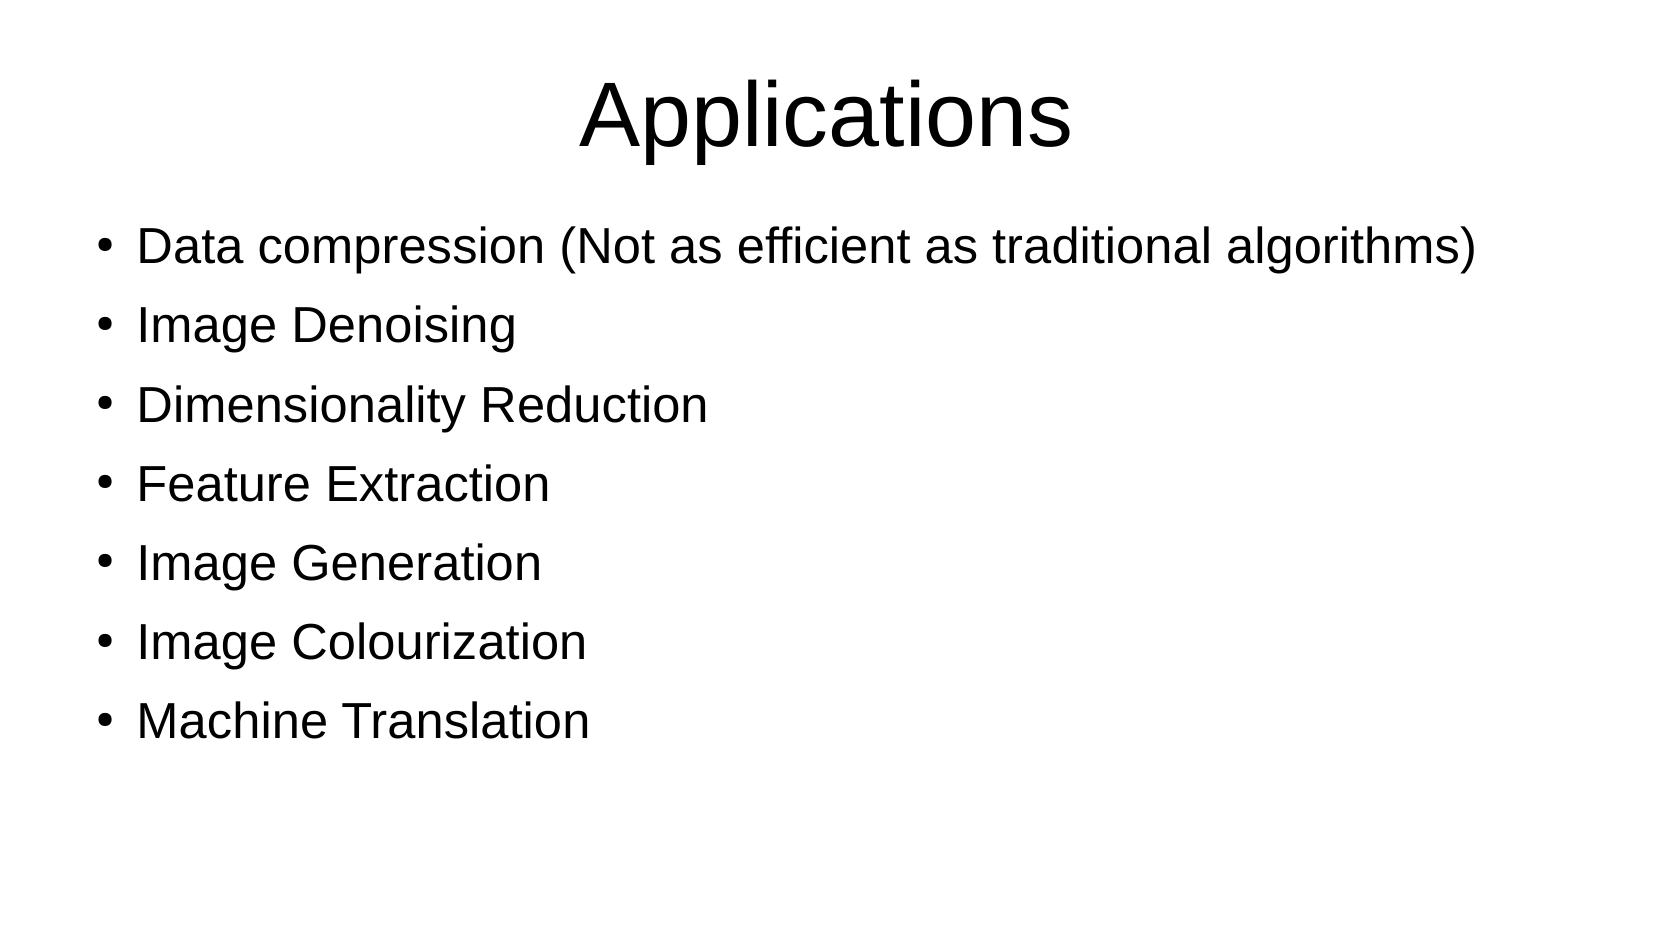

# Applications
Data compression (Not as efficient as traditional algorithms)
Image Denoising
Dimensionality Reduction
Feature Extraction
Image Generation
Image Colourization
Machine Translation